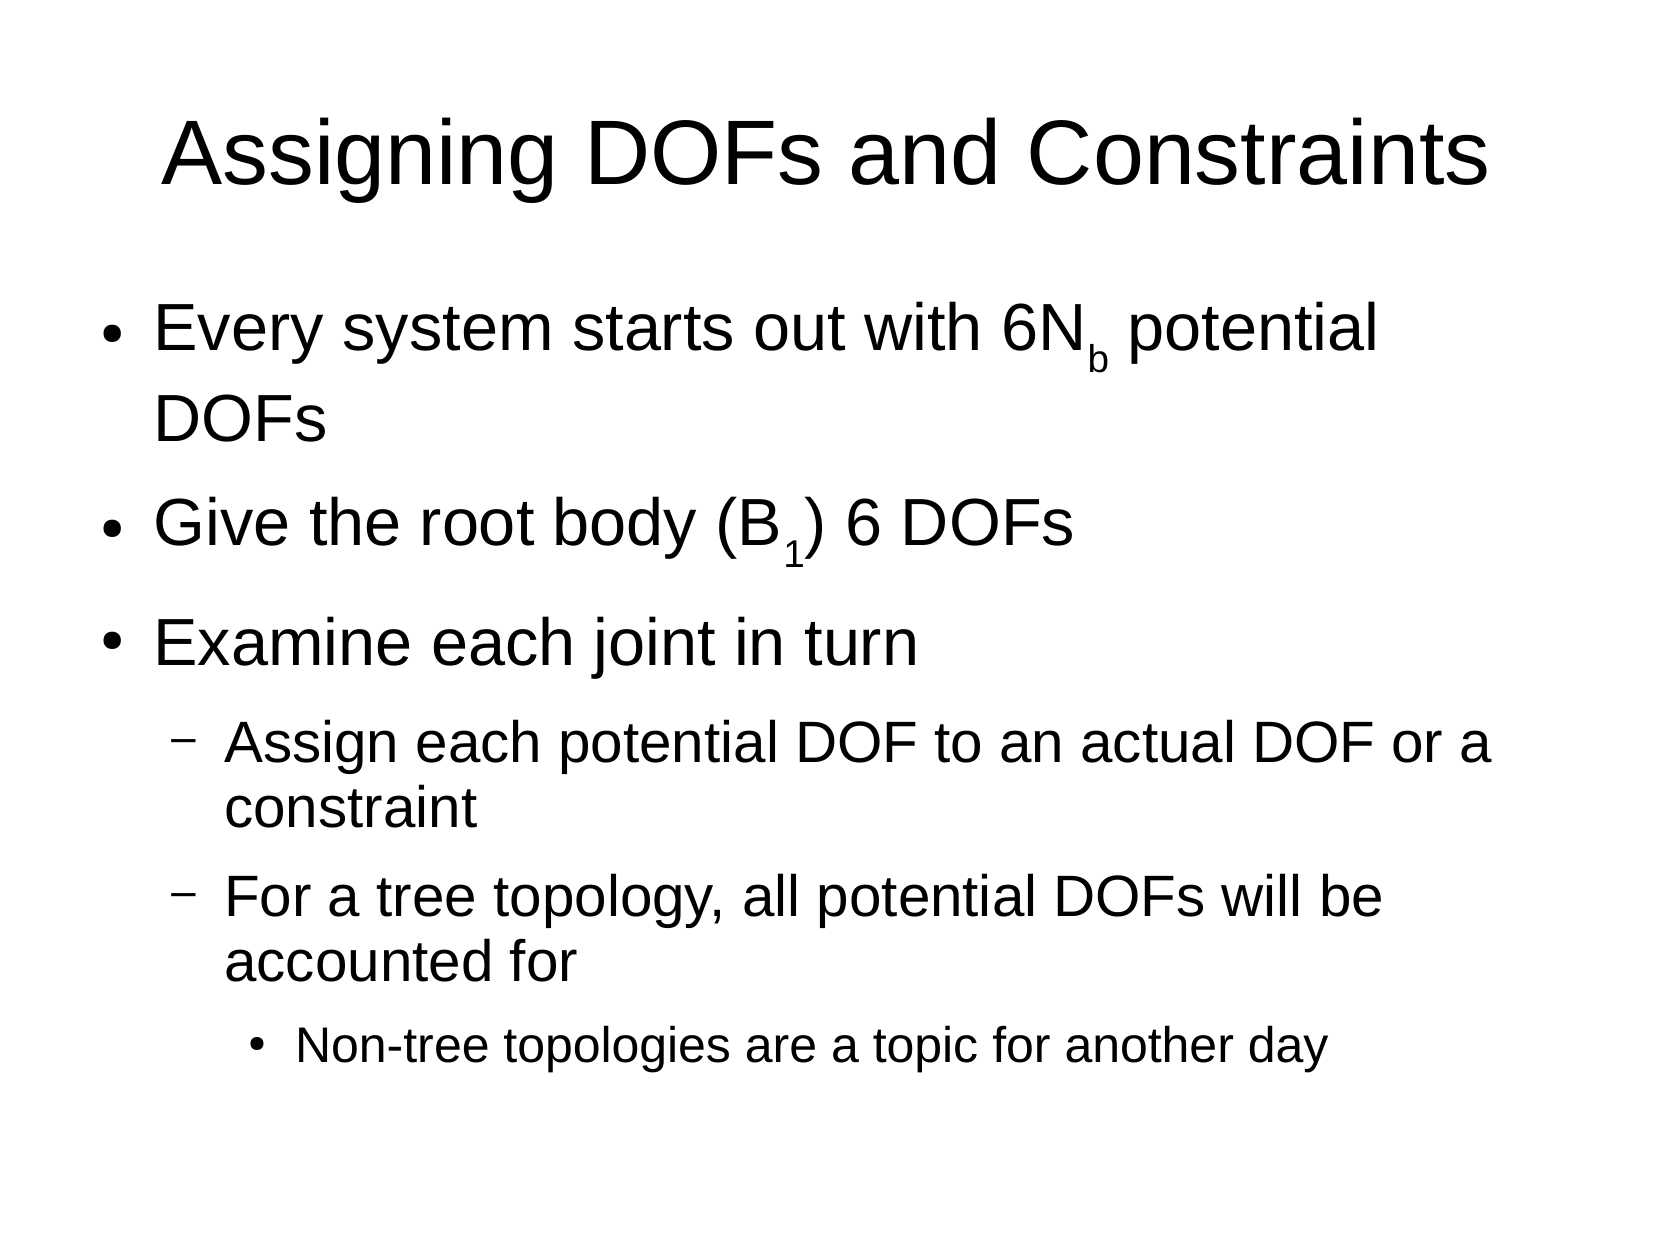

# Assigning DOFs and Constraints
Every system starts out with 6Nb potential DOFs
Give the root body (B1) 6 DOFs
Examine each joint in turn
Assign each potential DOF to an actual DOF or a constraint
For a tree topology, all potential DOFs will be accounted for
Non-tree topologies are a topic for another day